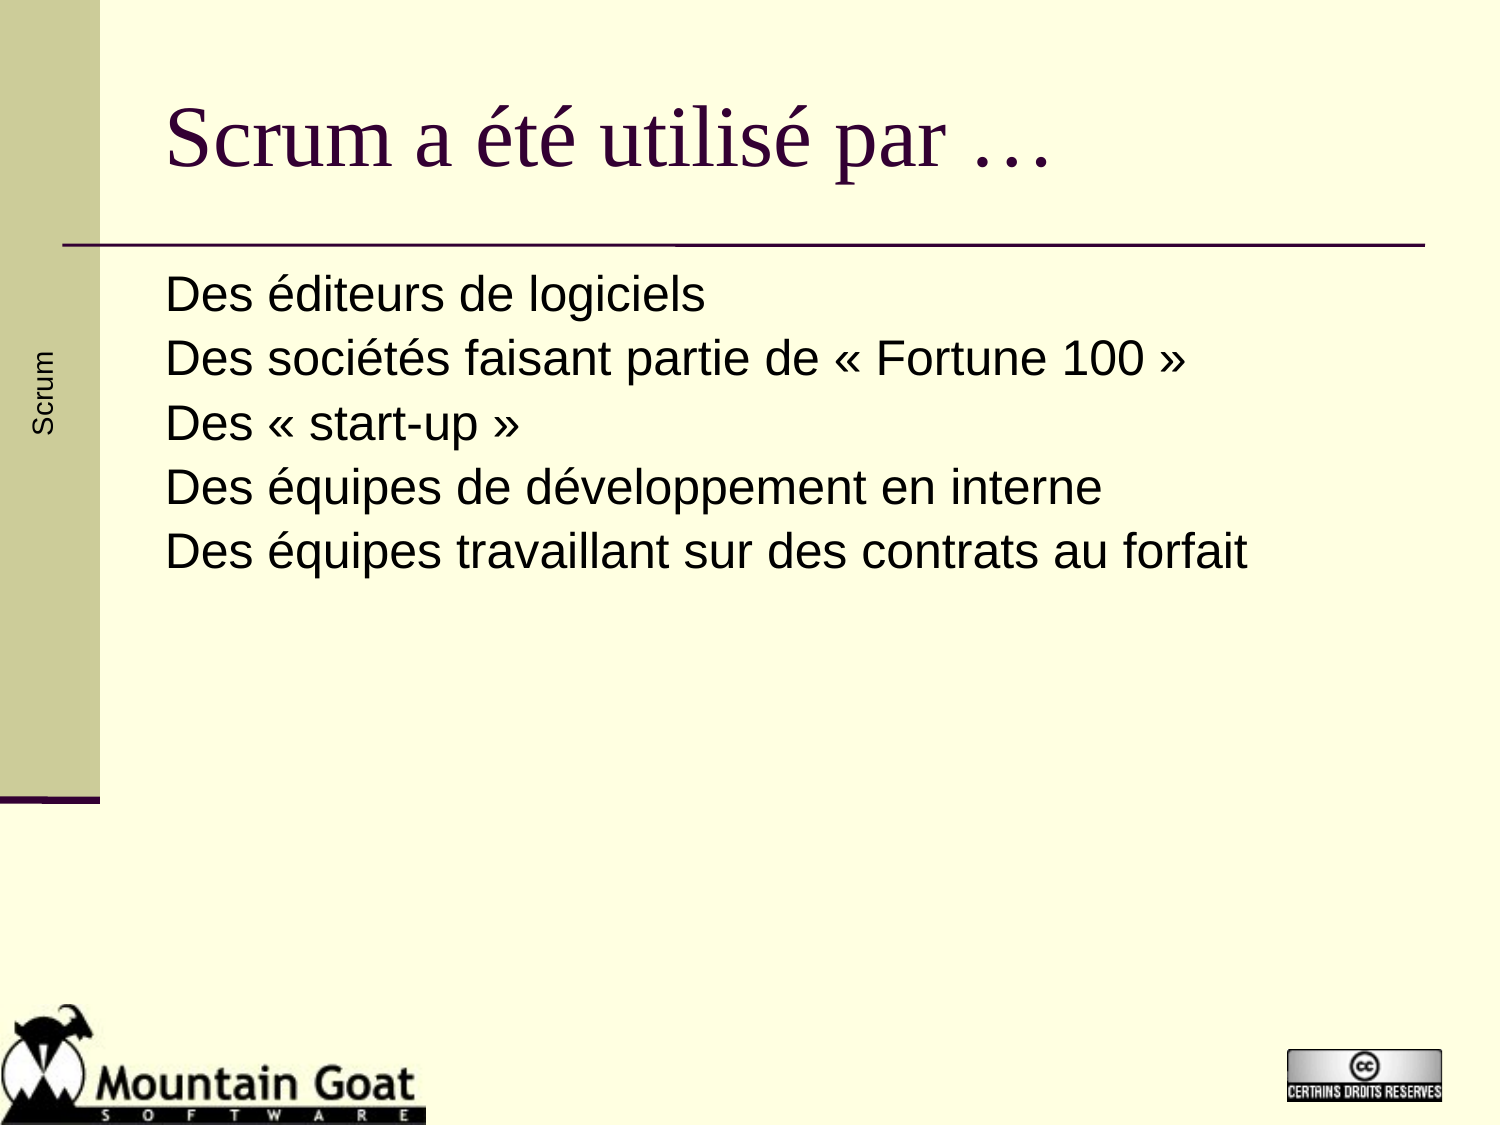

# Scrum a été utilisé par …
Des éditeurs de logiciels
Des sociétés faisant partie de « Fortune 100 »
Des « start-up »
Des équipes de développement en interne
Des équipes travaillant sur des contrats au forfait
Scrum